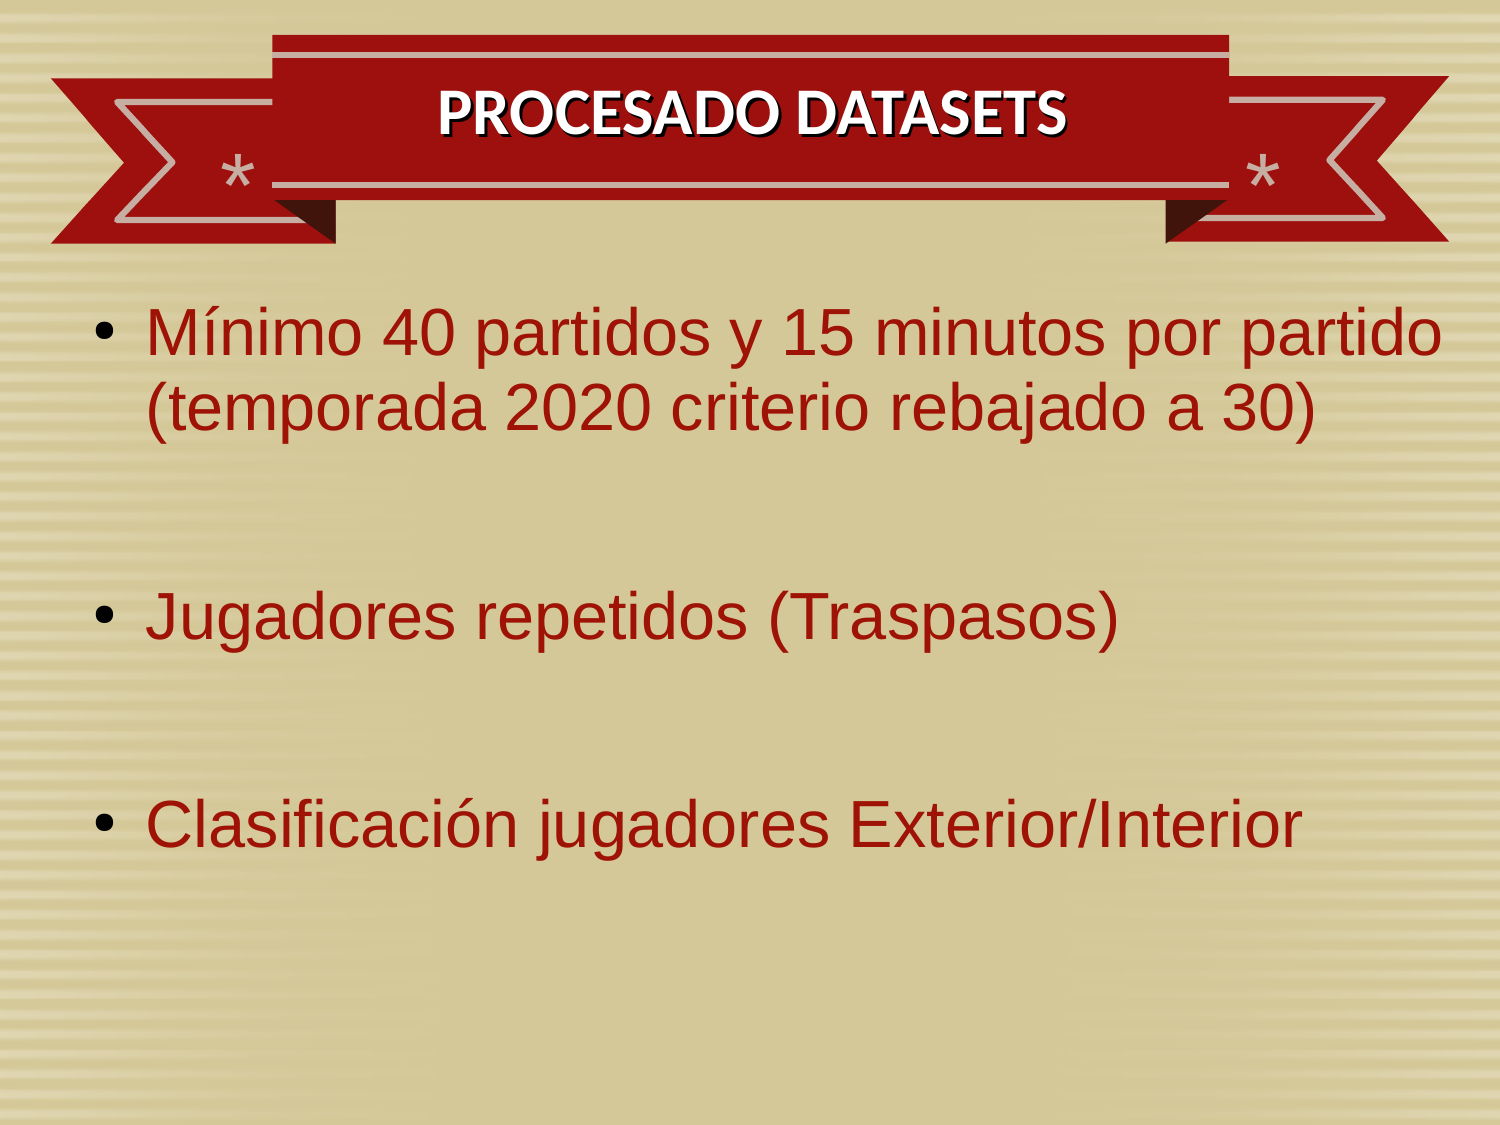

# PROCESADO DATASETS
Mínimo 40 partidos y 15 minutos por partido (temporada 2020 criterio rebajado a 30)
Jugadores repetidos (Traspasos)
Clasificación jugadores Exterior/Interior